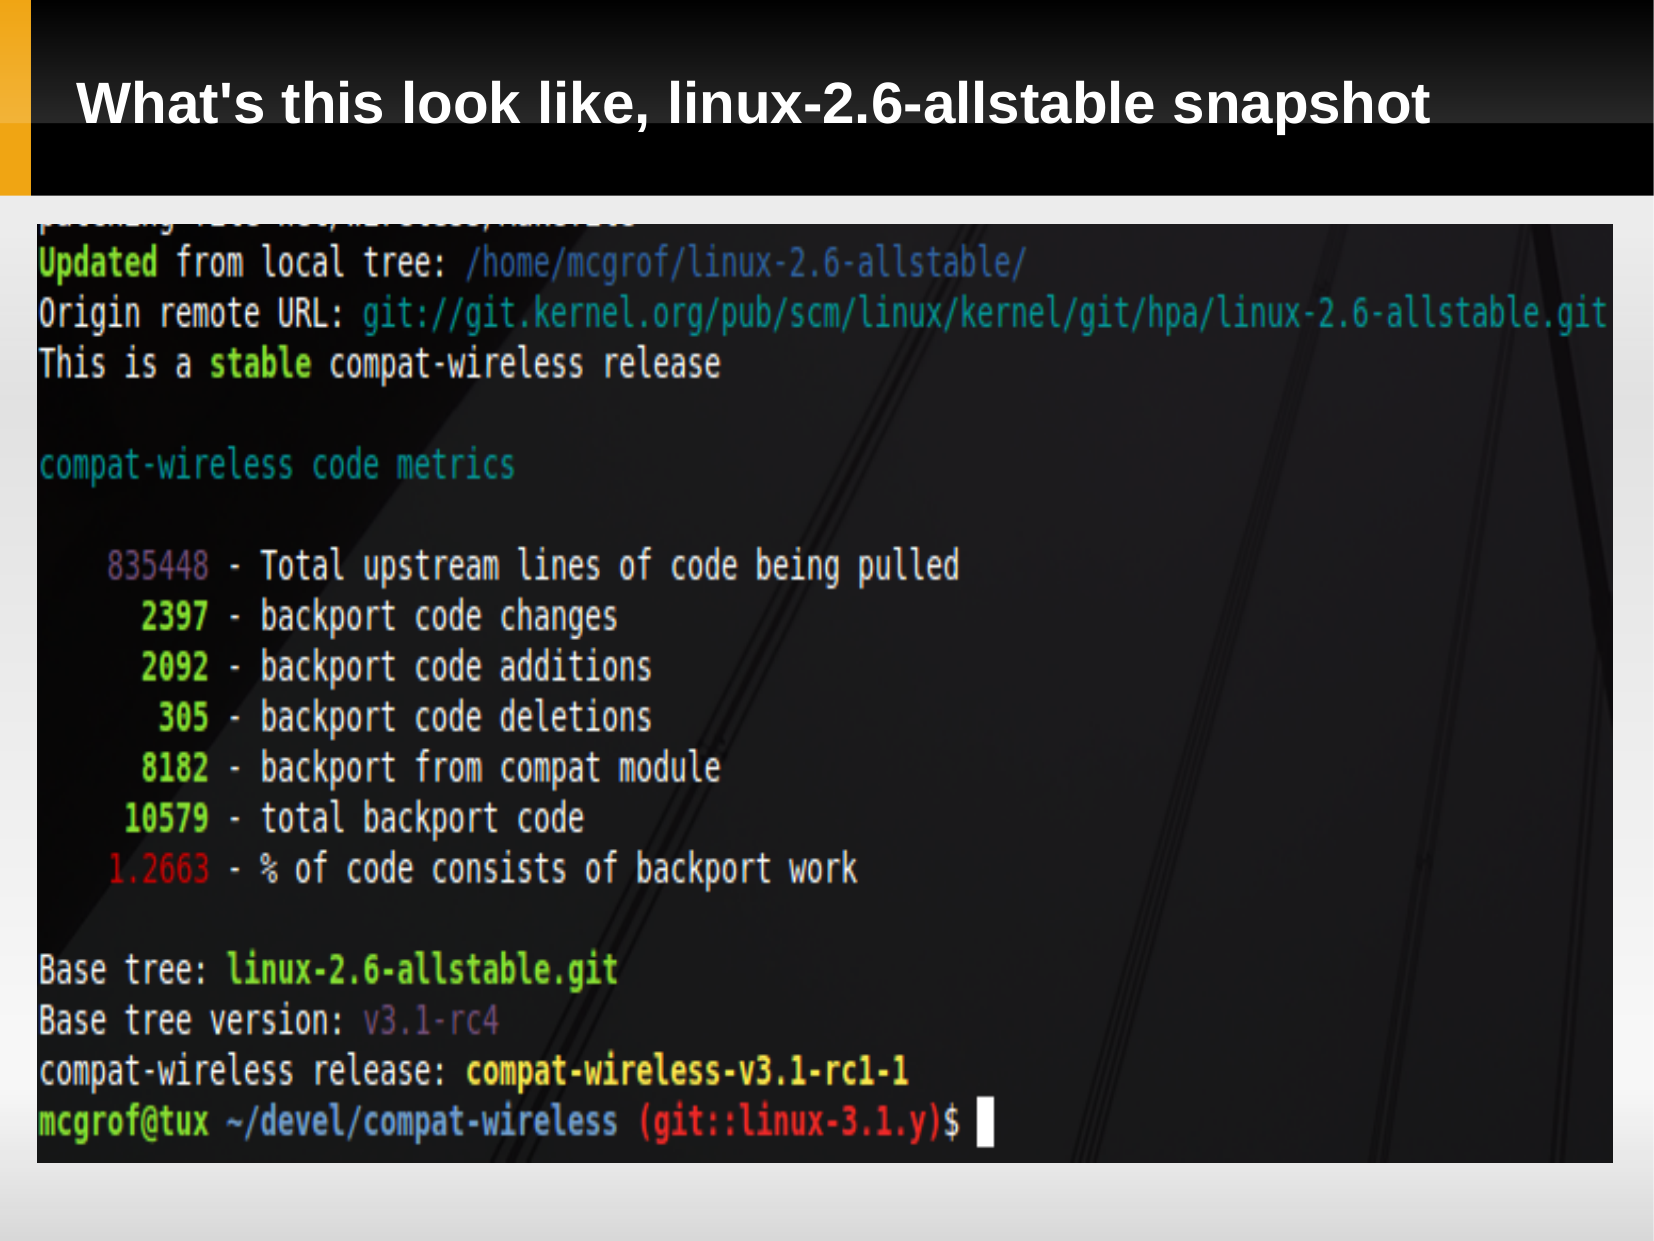

# What's this look like, linux-2.6-allstable snapshot